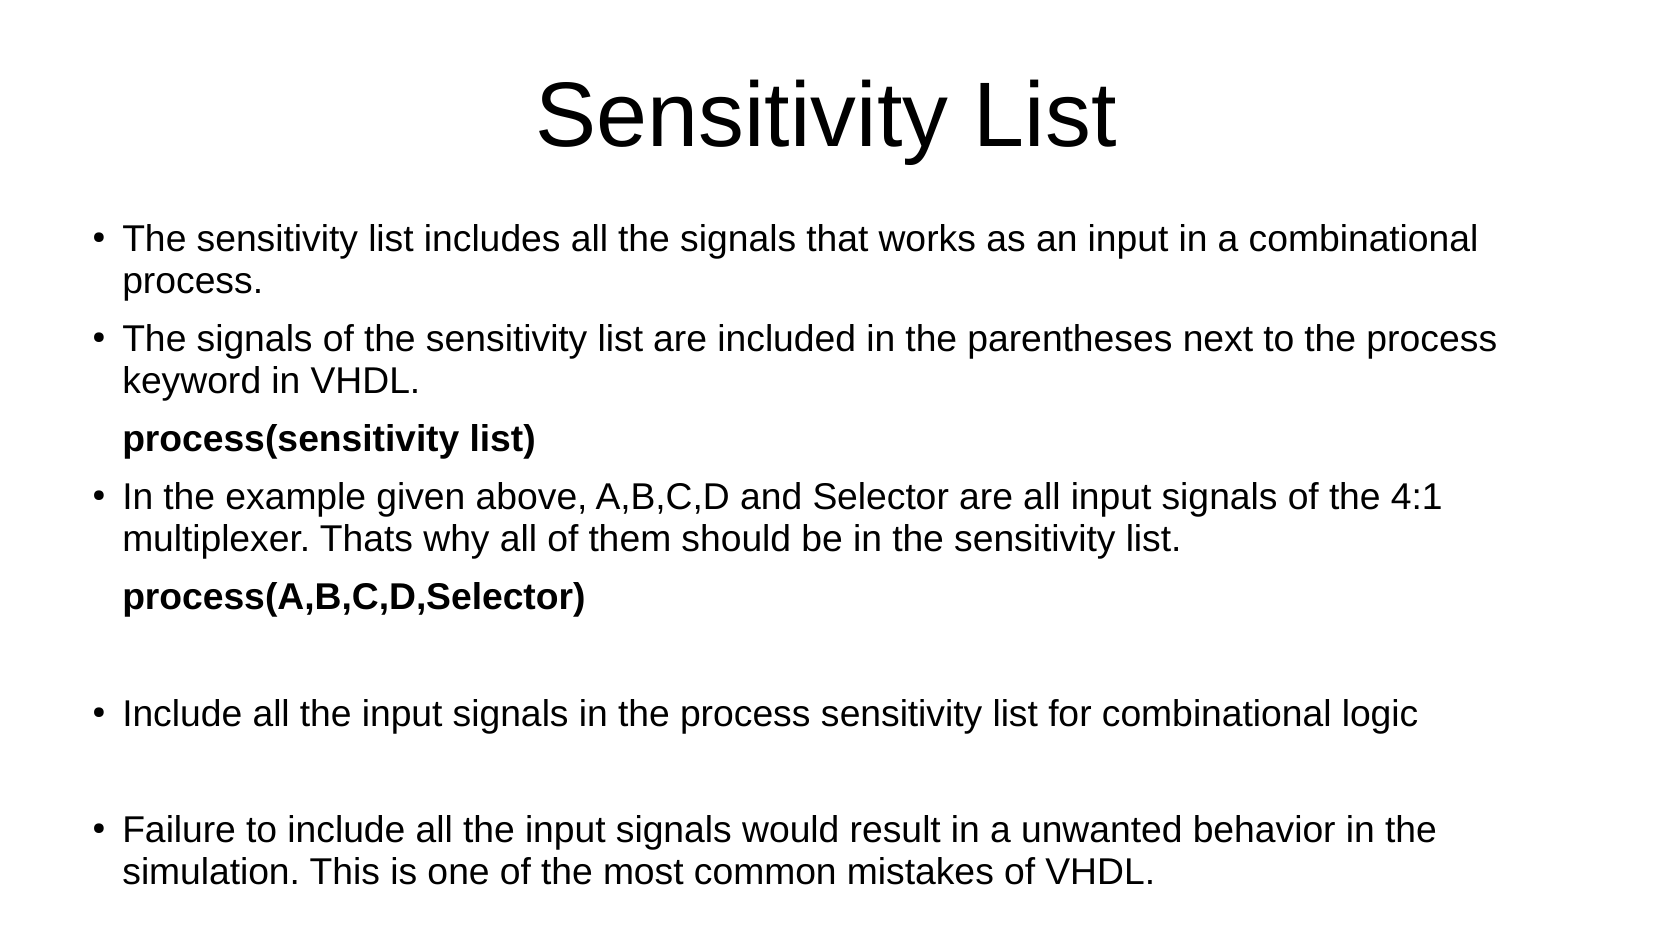

# Sensitivity List
The sensitivity list includes all the signals that works as an input in a combinational process.
The signals of the sensitivity list are included in the parentheses next to the process keyword in VHDL.
process(sensitivity list)
In the example given above, A,B,C,D and Selector are all input signals of the 4:1 multiplexer. Thats why all of them should be in the sensitivity list.
process(A,B,C,D,Selector)
Include all the input signals in the process sensitivity list for combinational logic
Failure to include all the input signals would result in a unwanted behavior in the simulation. This is one of the most common mistakes of VHDL.